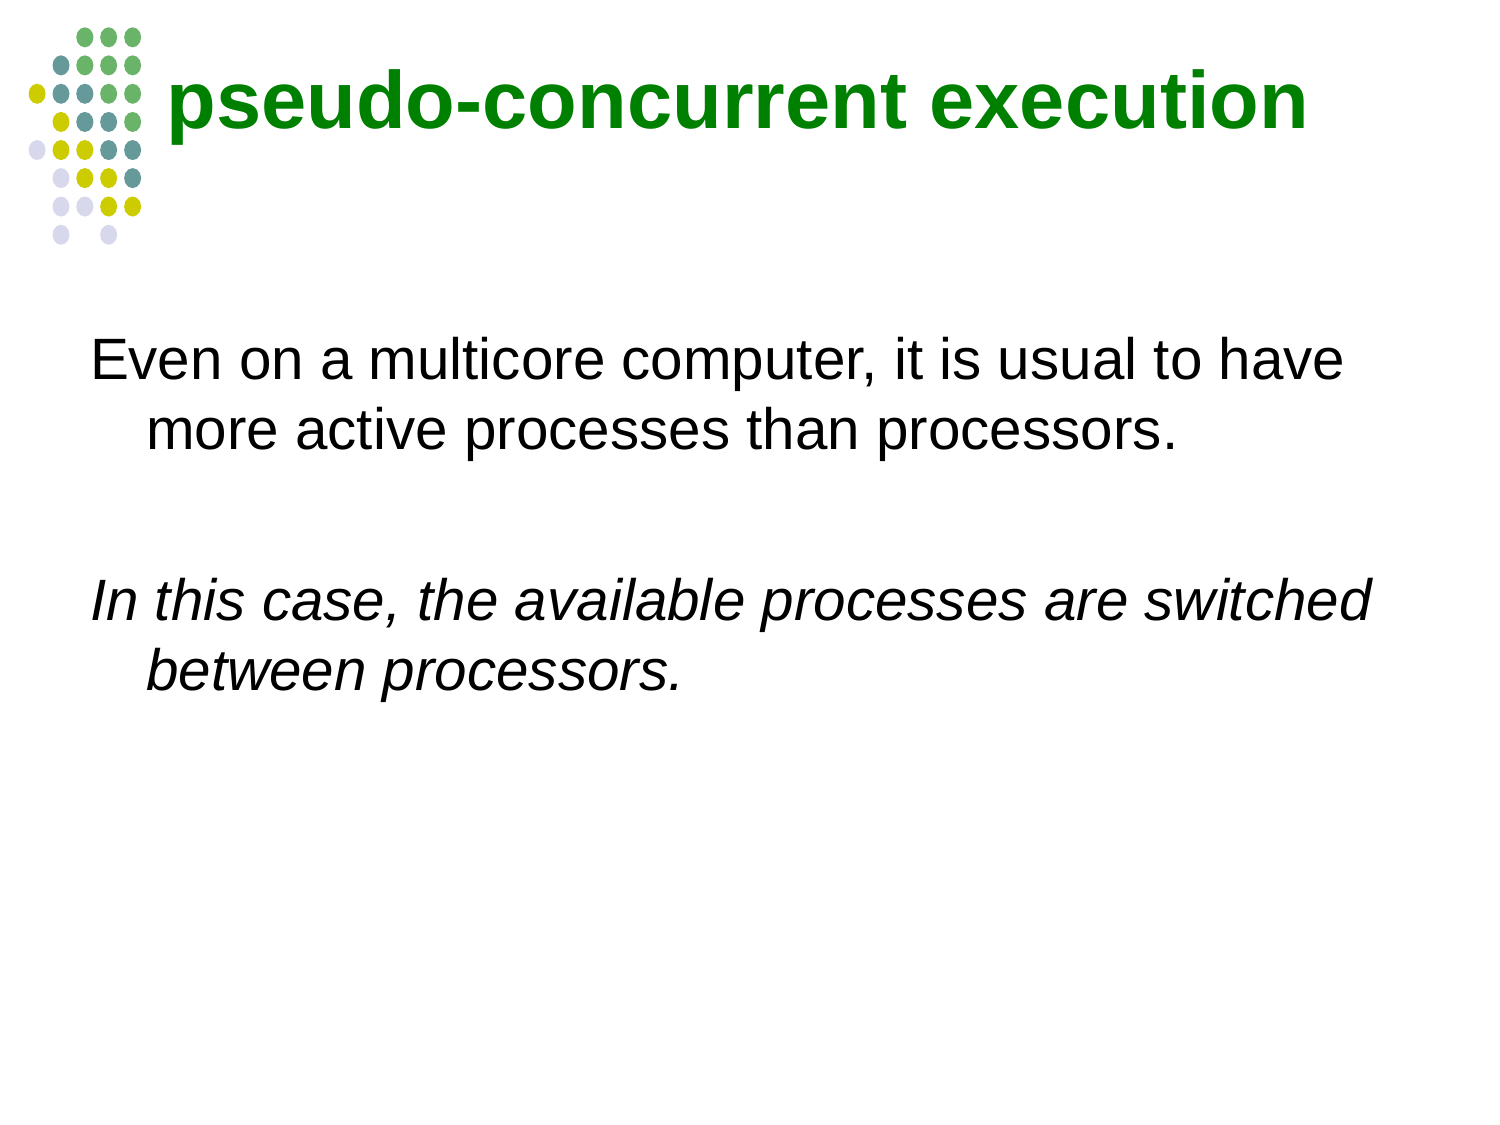

# pseudo-concurrent execution
Even on a multicore computer, it is usual to have more active processes than processors.
In this case, the available processes are switched between processors.